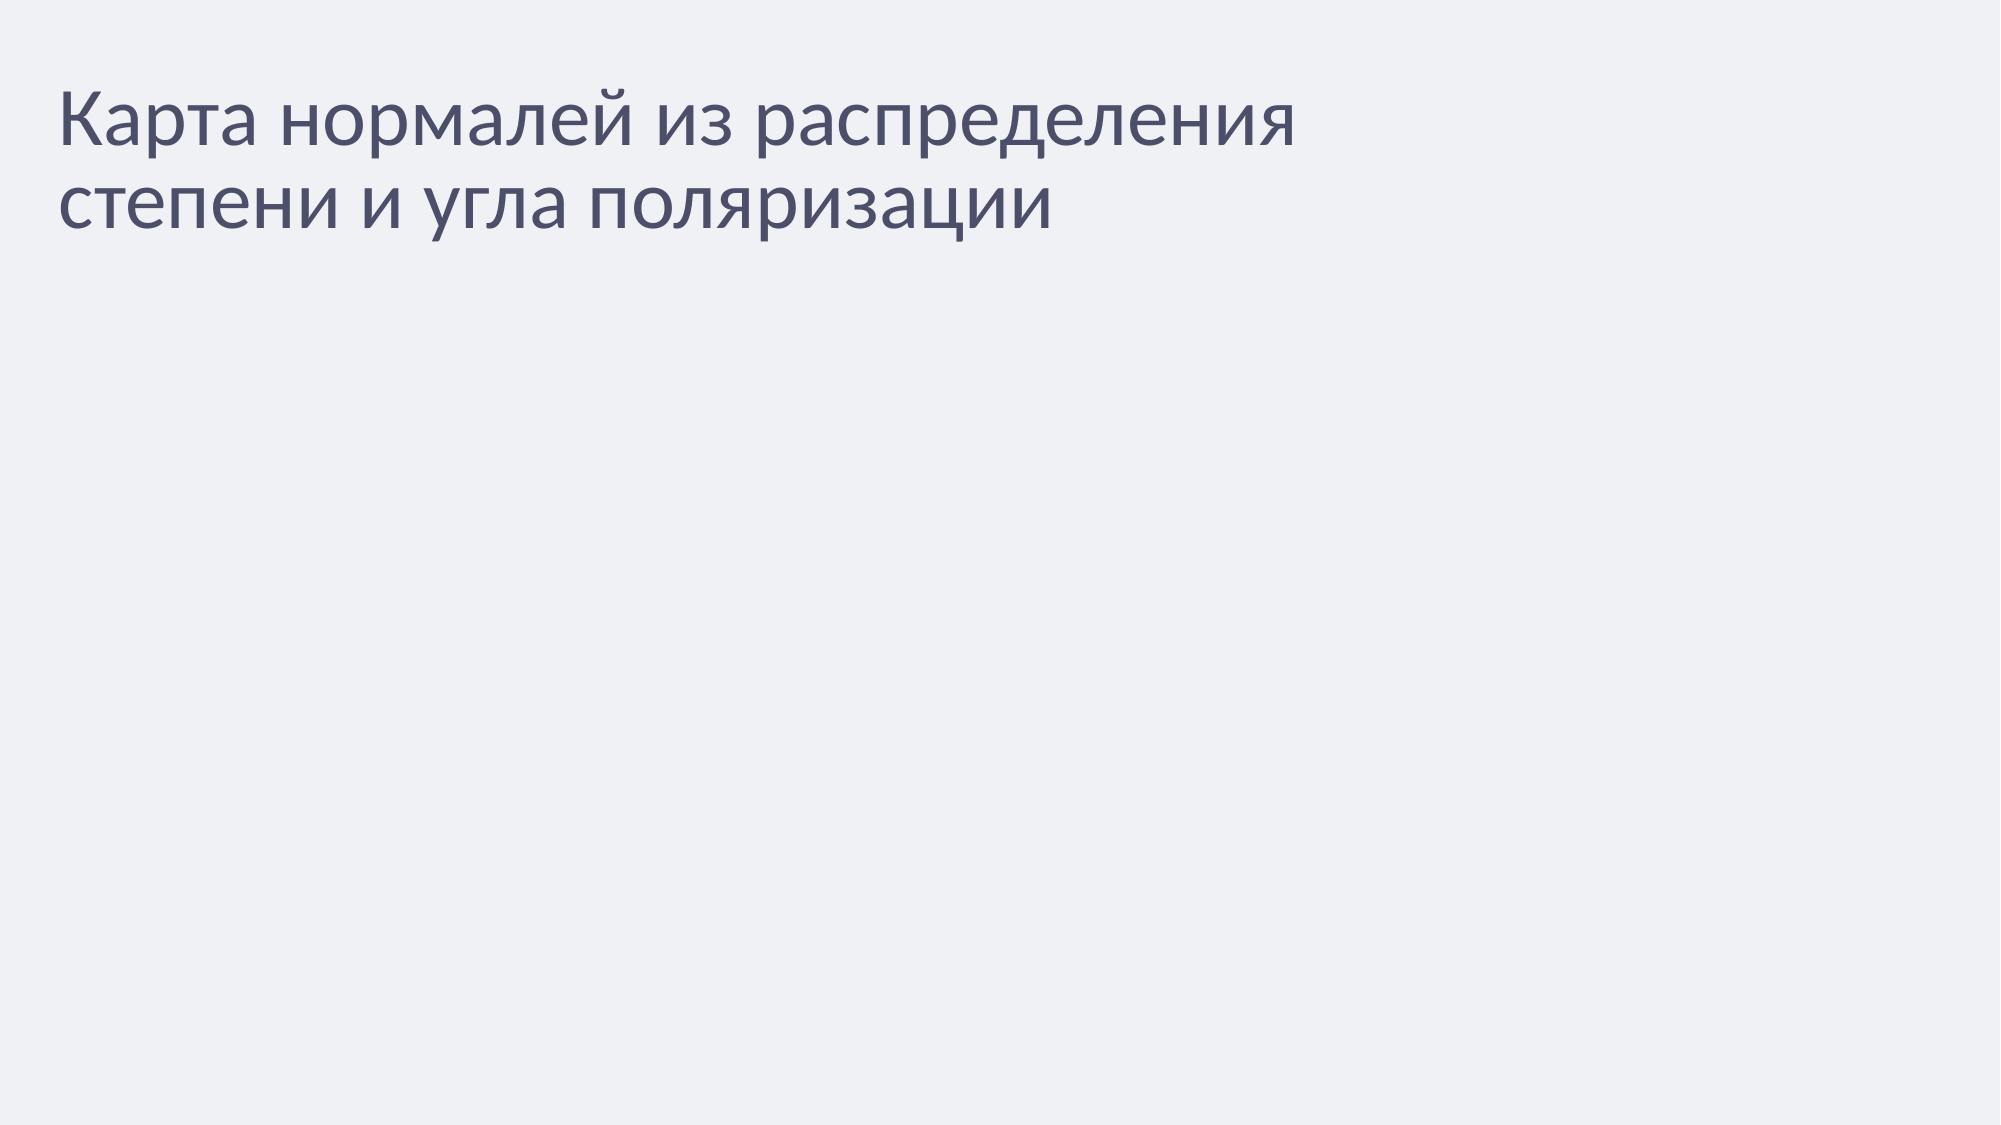

# Карта нормалей из распределения степени и угла поляризации